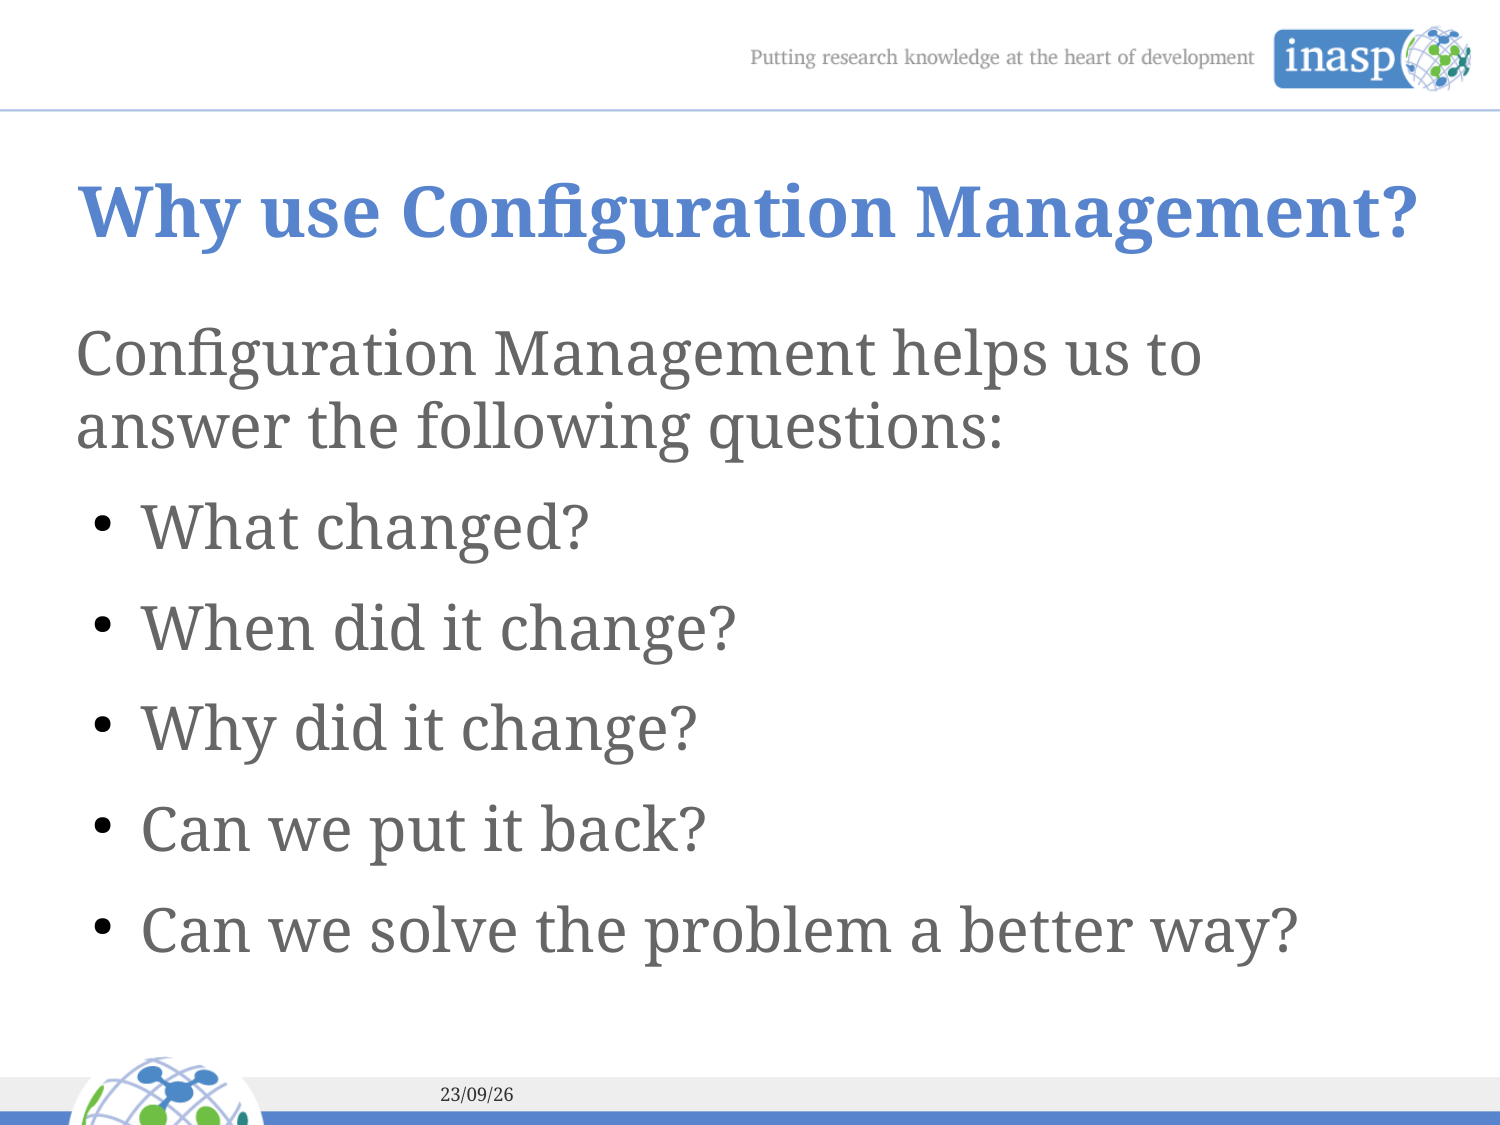

# Why use Configuration Management?
Configuration Management helps us to answer the following questions:
What changed?
When did it change?
Why did it change?
Can we put it back?
Can we solve the problem a better way?